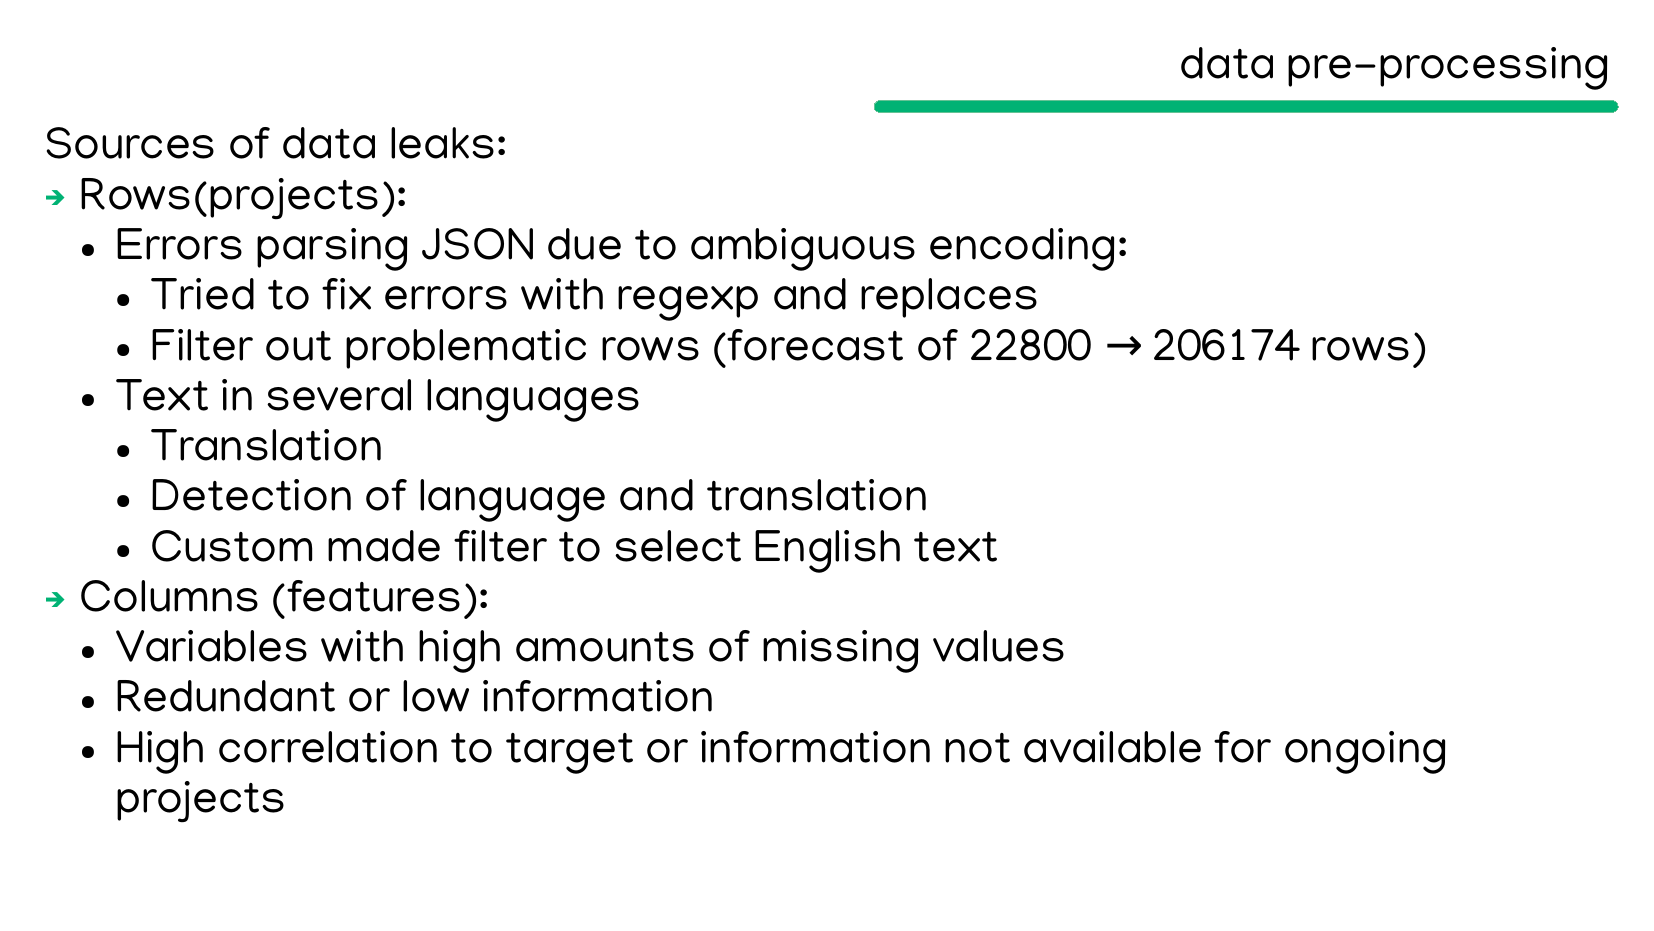

data pre-processing
Sources of data leaks:
Rows(projects):
Errors parsing JSON due to ambiguous encoding:
Tried to fix errors with regexp and replaces
Filter out problematic rows (forecast of 22800 → 206174 rows)
Text in several languages
Translation
Detection of language and translation
Custom made filter to select English text
Columns (features):
Variables with high amounts of missing values
Redundant or low information
High correlation to target or information not available for ongoing projects